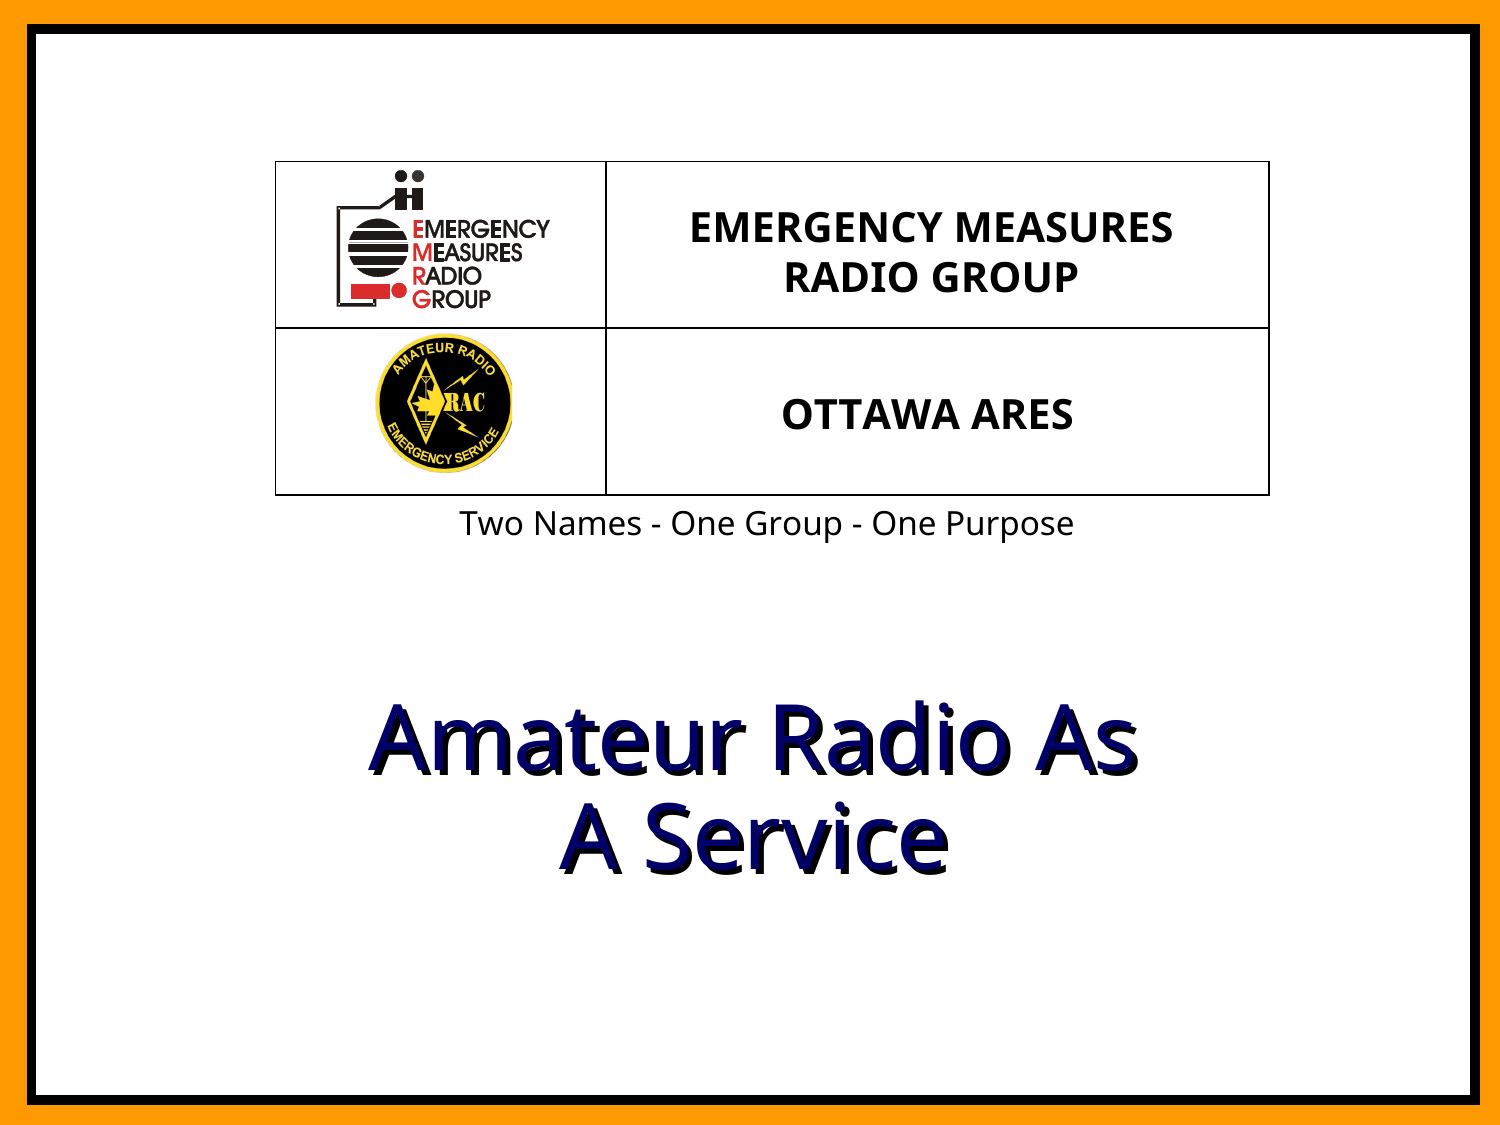

EMERGENCY MEASURES RADIO GROUP
OTTAWA ARES
Two Names - One Group - One Purpose
Amateur Radio As A Service
1